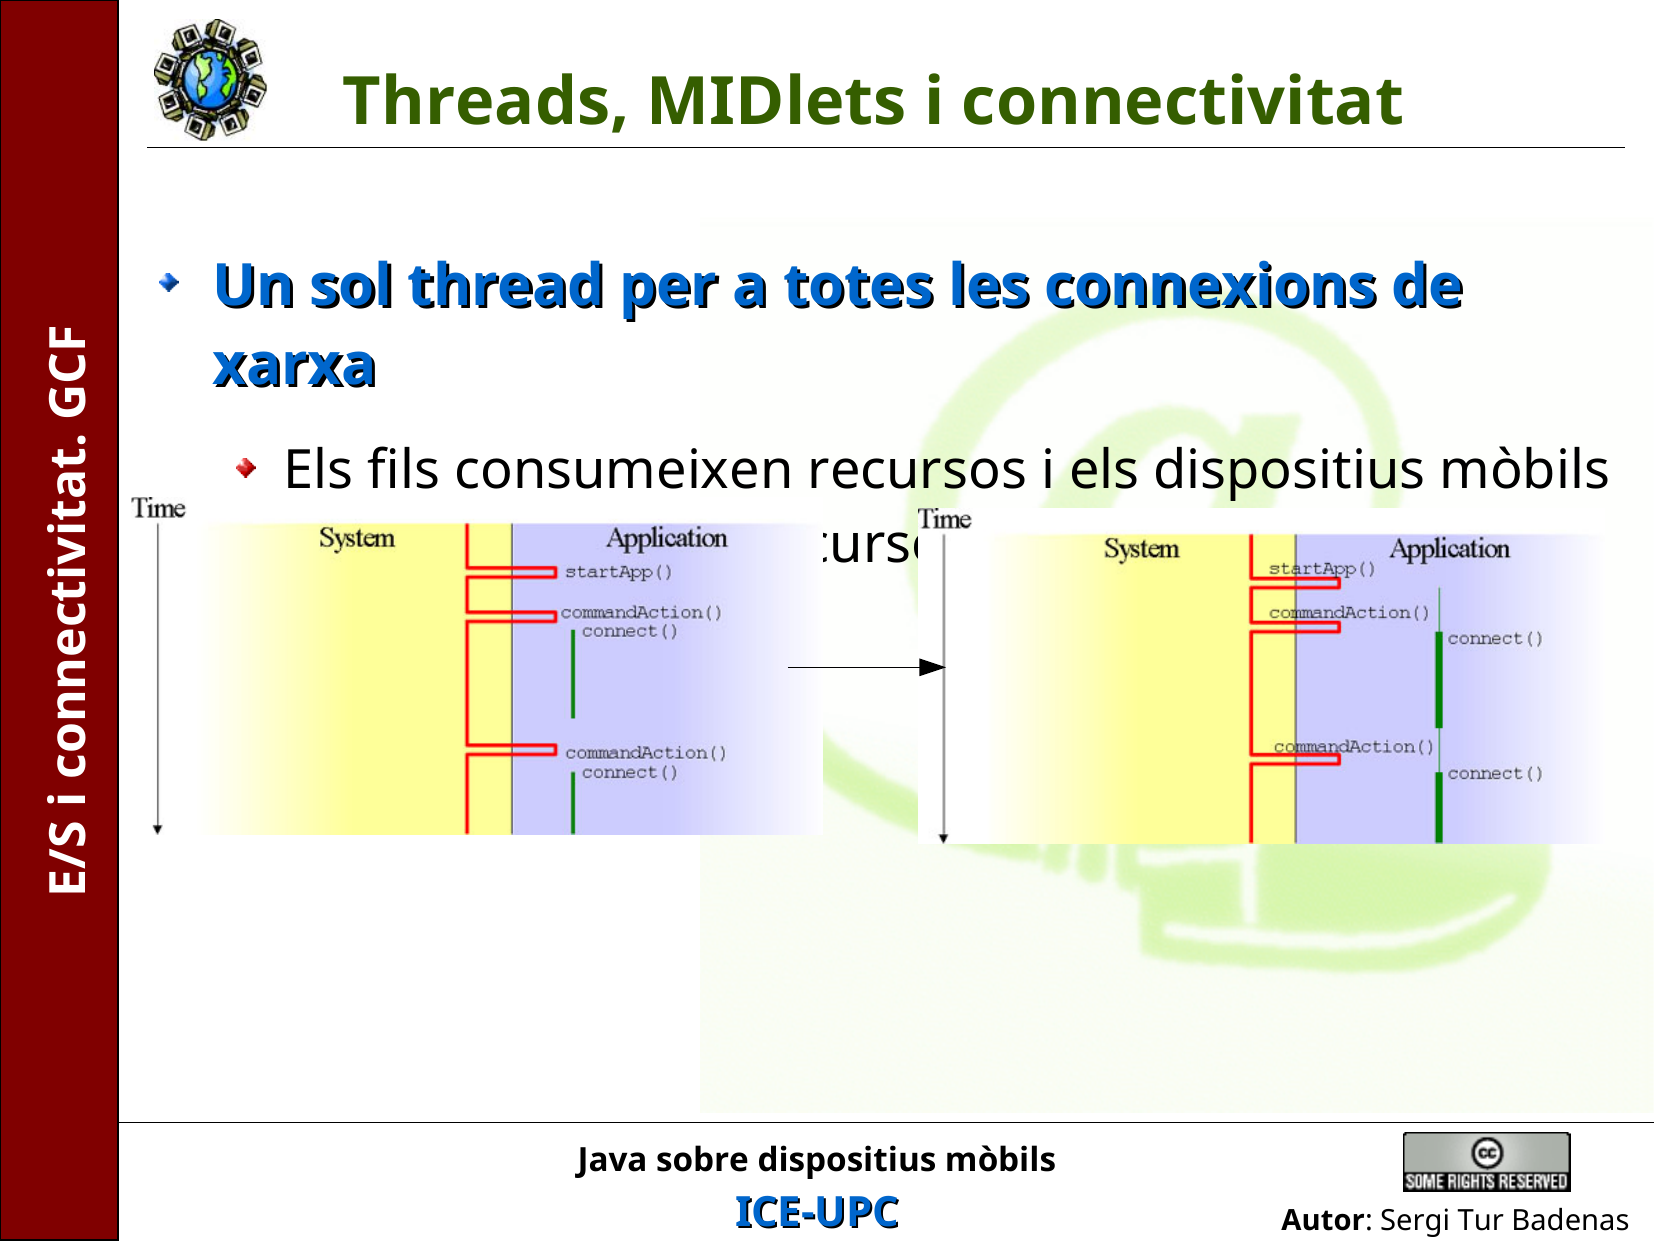

# Threads, MIDlets i connectivitat
Un sol thread per a totes les connexions de xarxa
Els fils consumeixen recursos i els dispositius mòbils no van sobrats de recursos